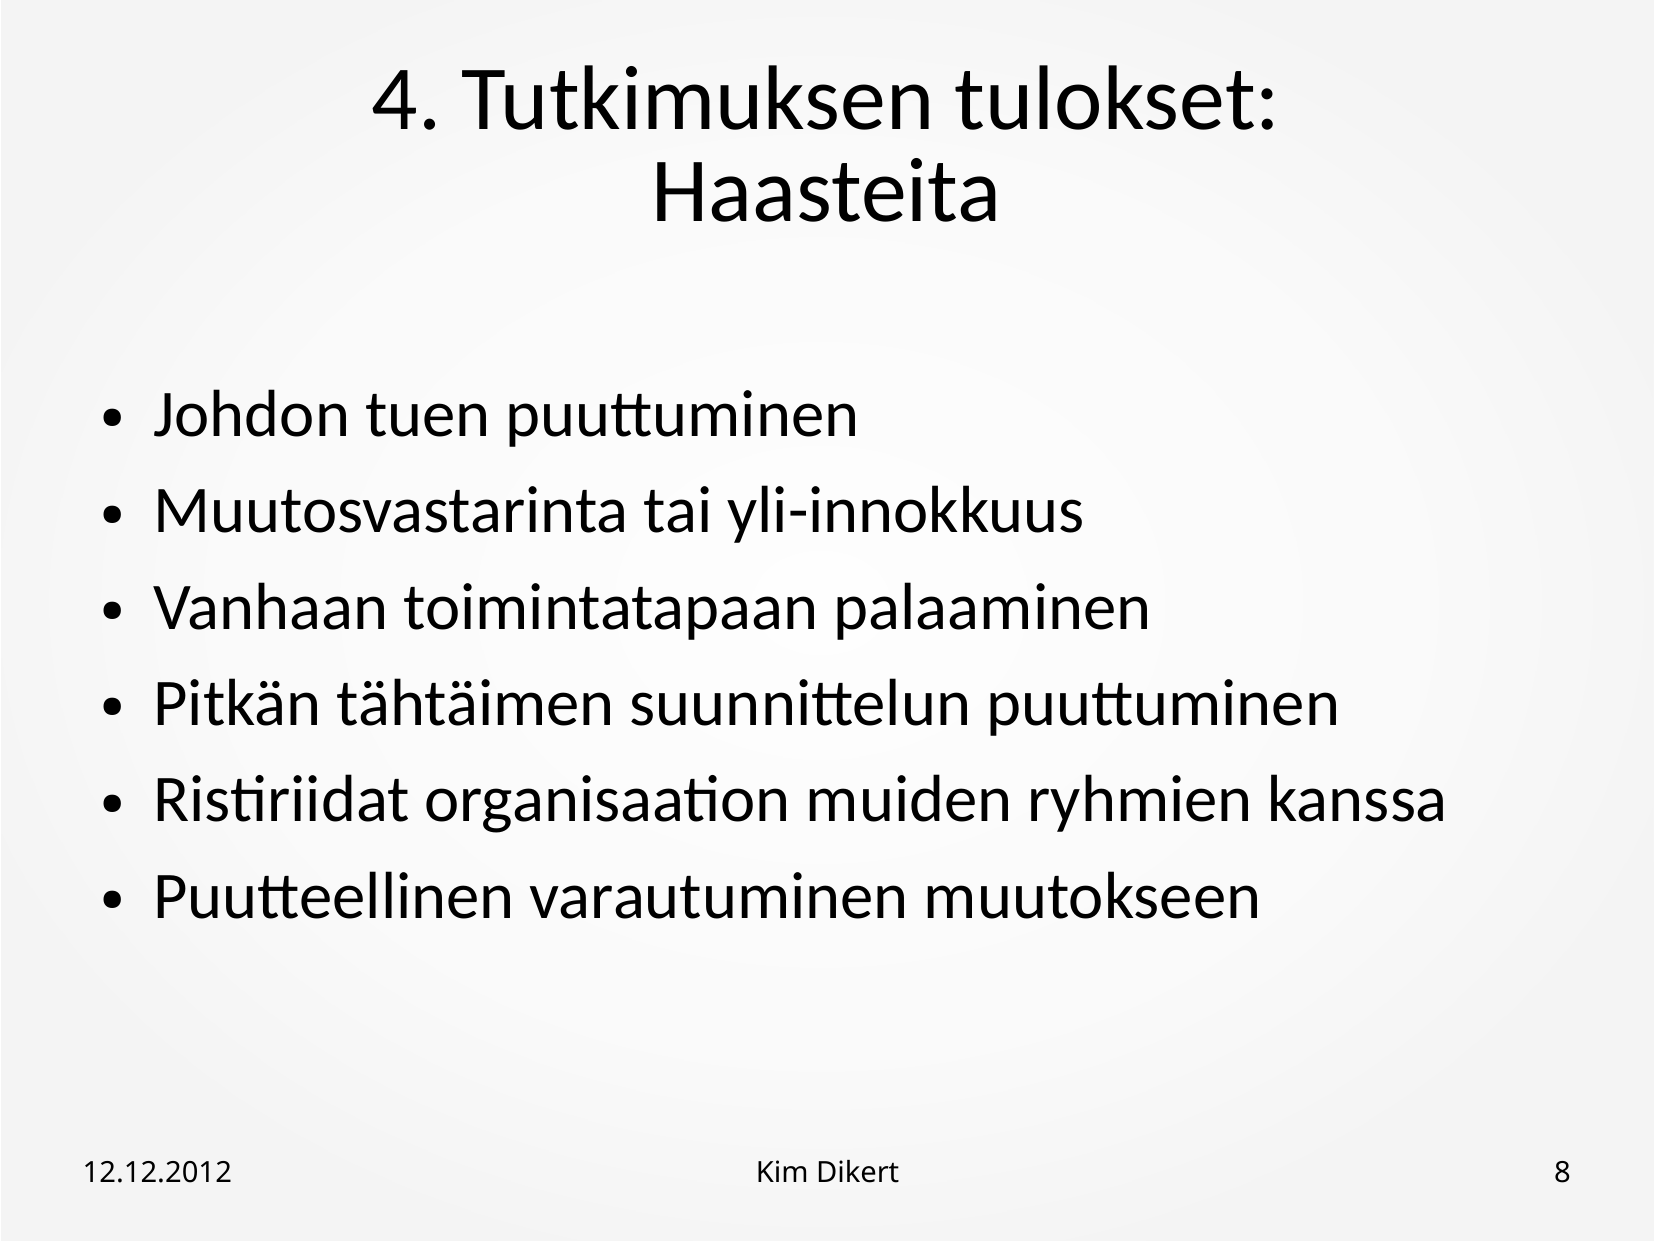

# 4. Tutkimuksen tulokset: Haasteita
Johdon tuen puuttuminen
Muutosvastarinta tai yli-innokkuus
Vanhaan toimintatapaan palaaminen
Pitkän tähtäimen suunnittelun puuttuminen
Ristiriidat organisaation muiden ryhmien kanssa
Puutteellinen varautuminen muutokseen
8